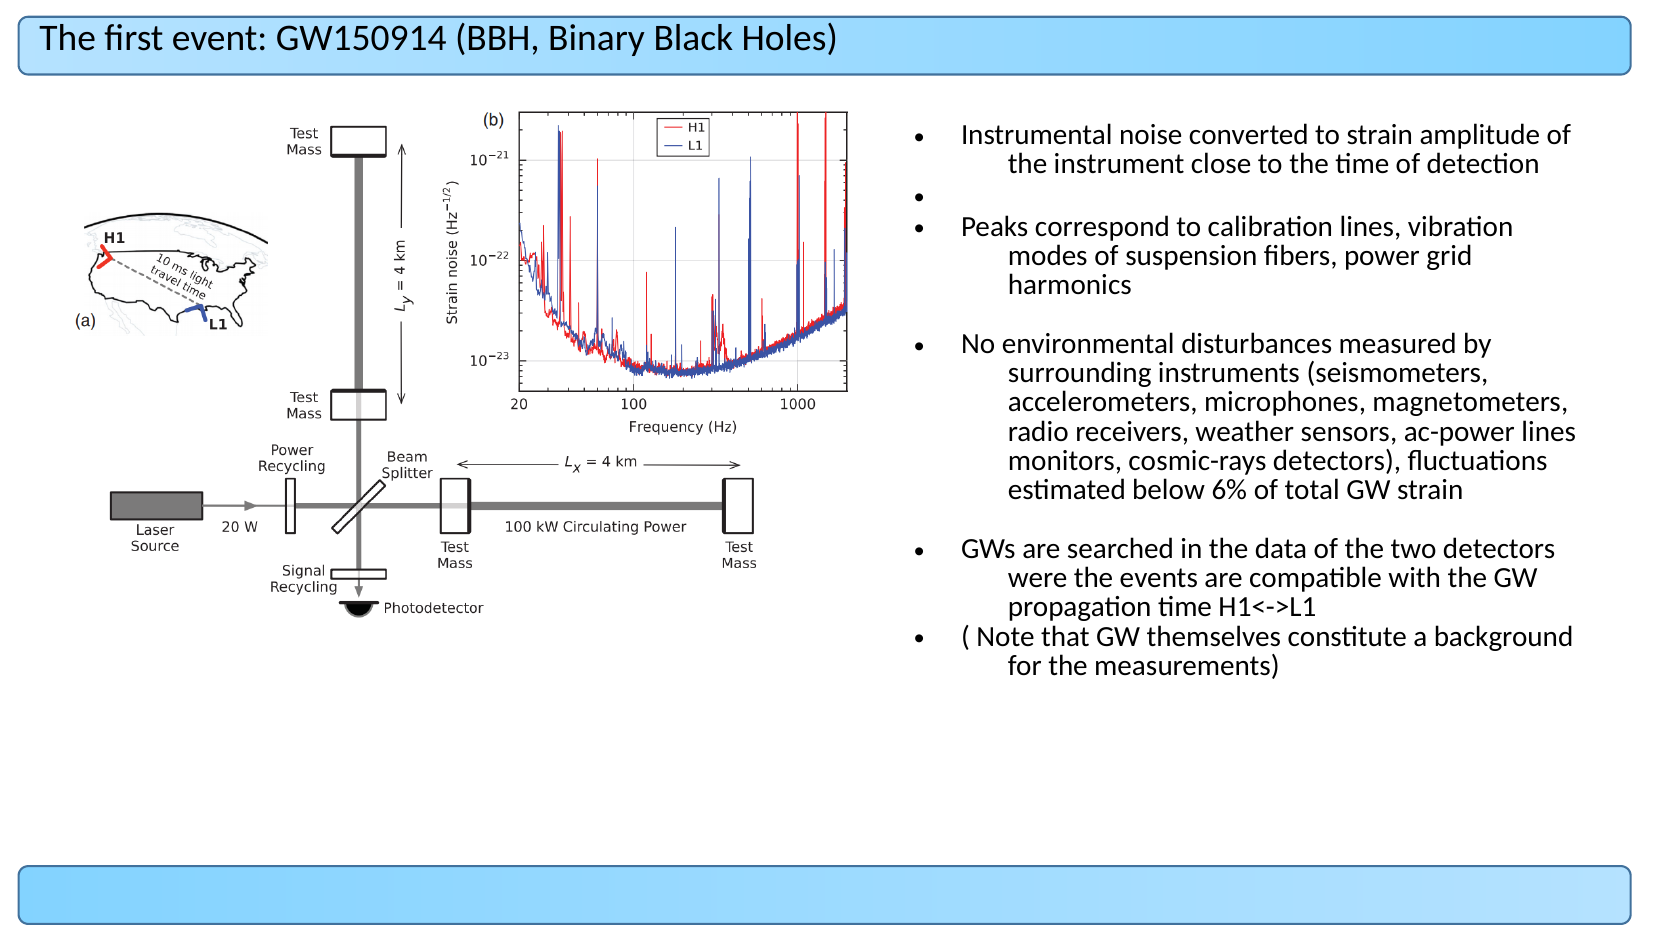

The first event: GW150914 (BBH, Binary Black Holes)
Instrumental noise converted to strain amplitude of the instrument close to the time of detection
Peaks correspond to calibration lines, vibration modes of suspension fibers, power grid harmonics
No environmental disturbances measured by surrounding instruments (seismometers, accelerometers, microphones, magnetometers, radio receivers, weather sensors, ac-power lines monitors, cosmic-rays detectors), fluctuations estimated below 6% of total GW strain
GWs are searched in the data of the two detectors were the events are compatible with the GW propagation time H1<->L1
( Note that GW themselves constitute a background for the measurements)